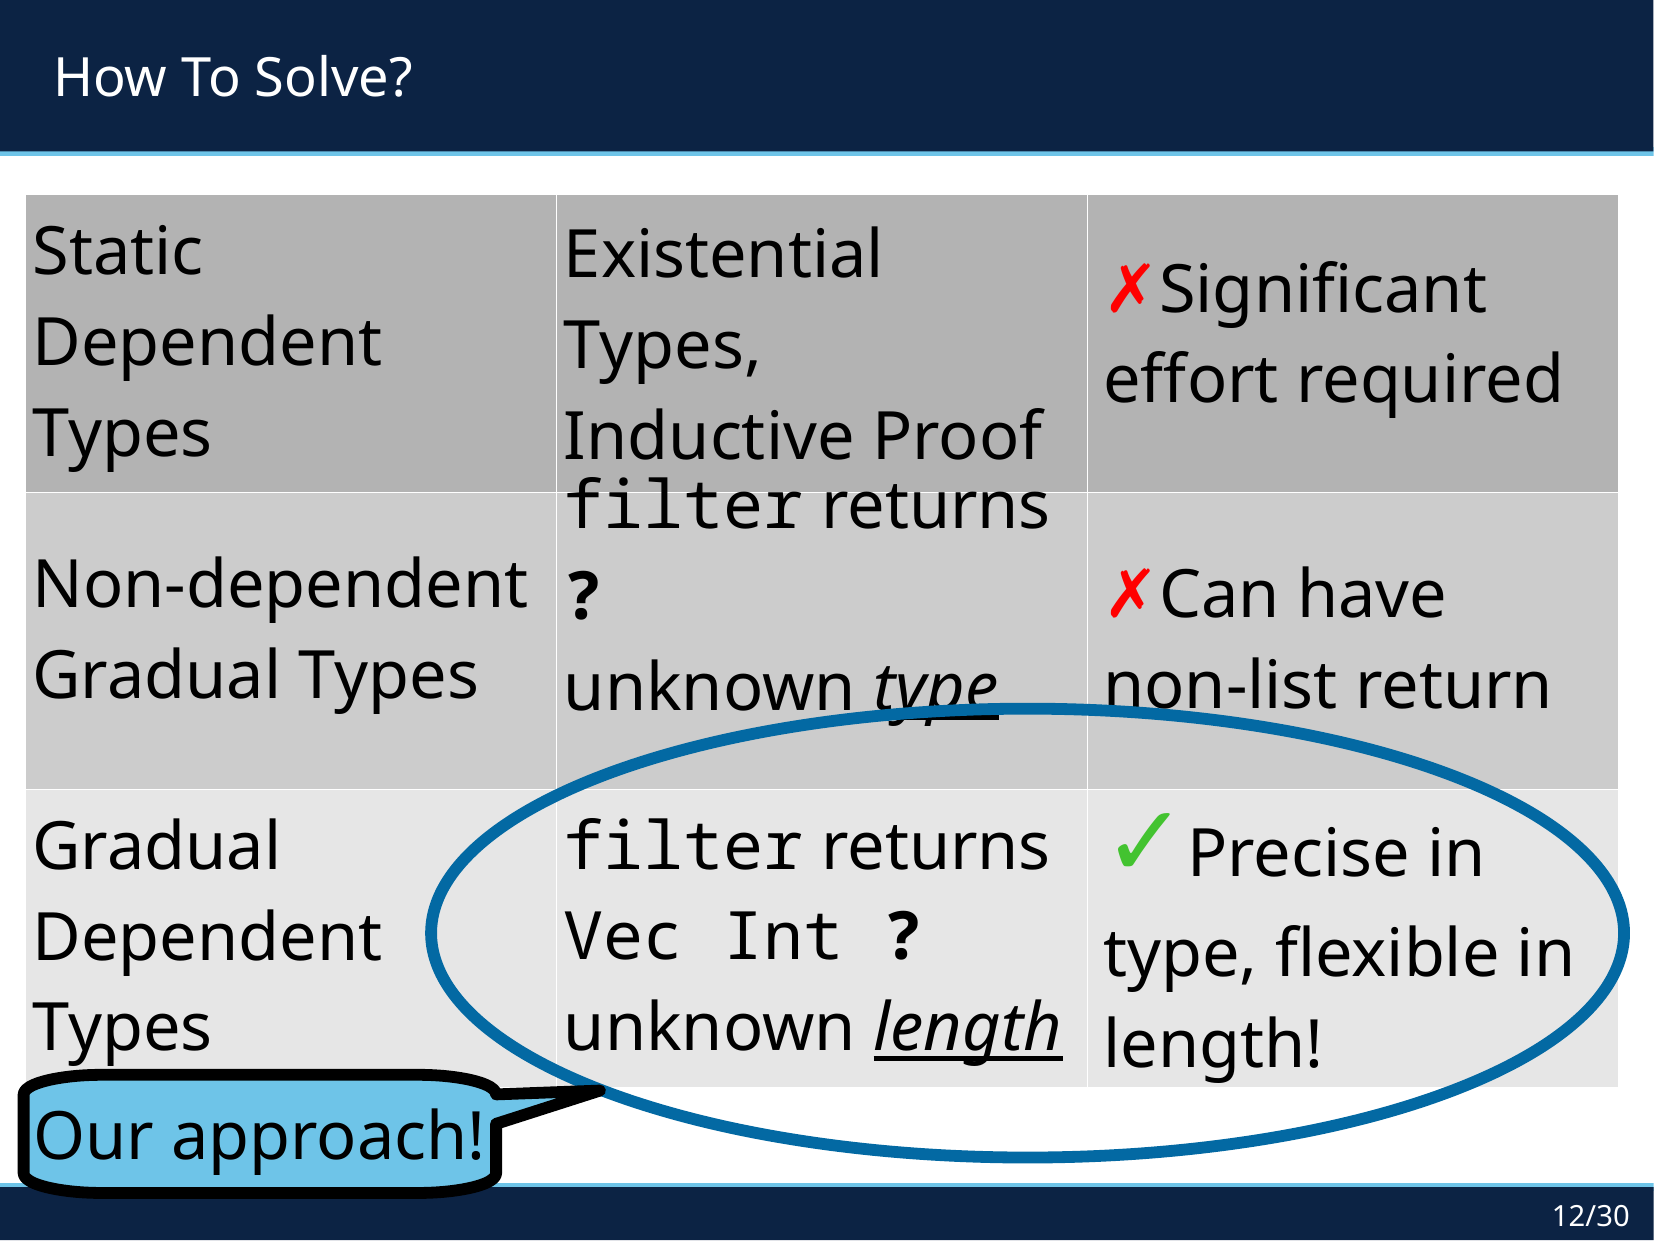

# How To Solve?
| | | |
| --- | --- | --- |
| | | |
| | | |
Static Dependent Types
Existential Types, Inductive Proof
✗Significant effort required
filter returns
?
unknown type
✗Can have non-list return
Non-dependent Gradual Types
✓Precise in type, flexible in length!
filter returns Vec Int ? unknown length
Gradual Dependent Types
Our approach!
12